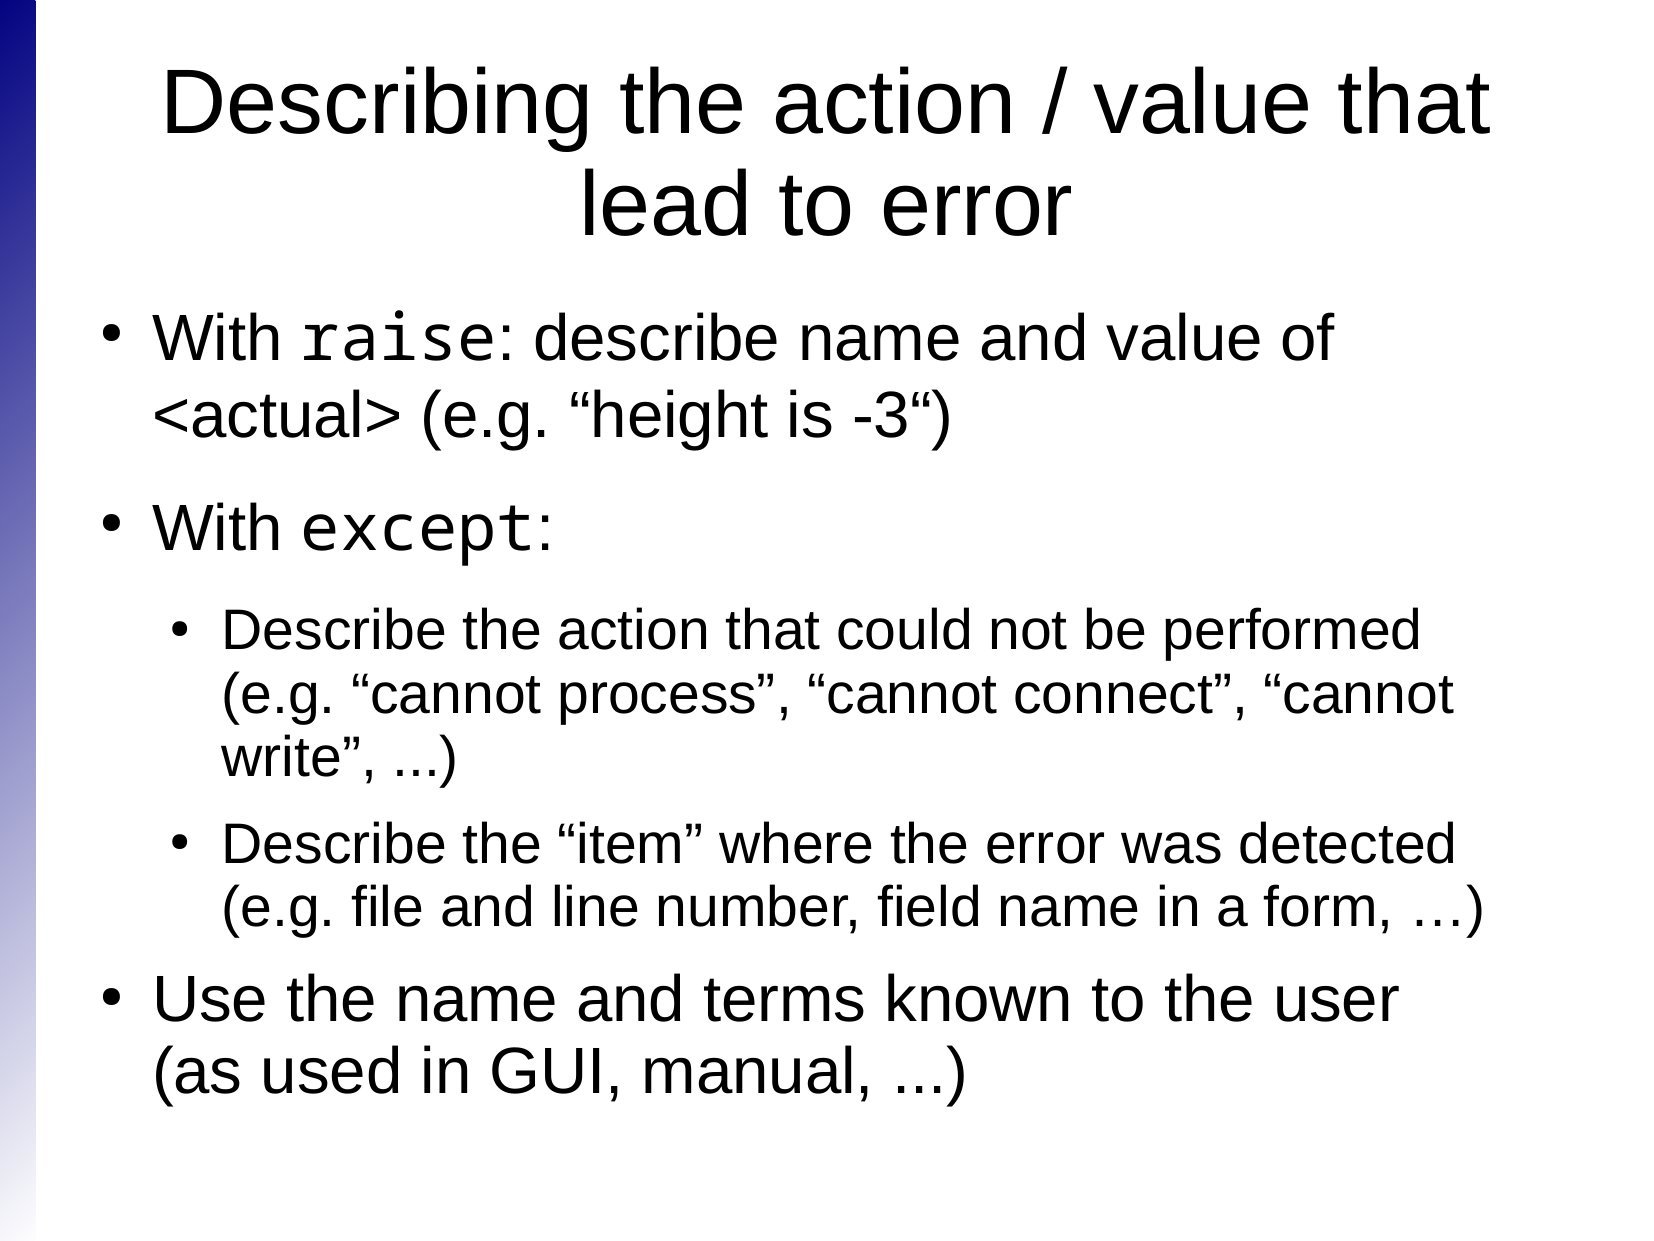

# Describing the action / value that lead to error
With raise: describe name and value of <actual> (e.g. “height is -3“)
With except:
Describe the action that could not be performed
(e.g. “cannot process”, “cannot connect”, “cannot write”, ...)
Describe the “item” where the error was detected
(e.g. file and line number, field name in a form, …)
Use the name and terms known to the user
(as used in GUI, manual, ...)